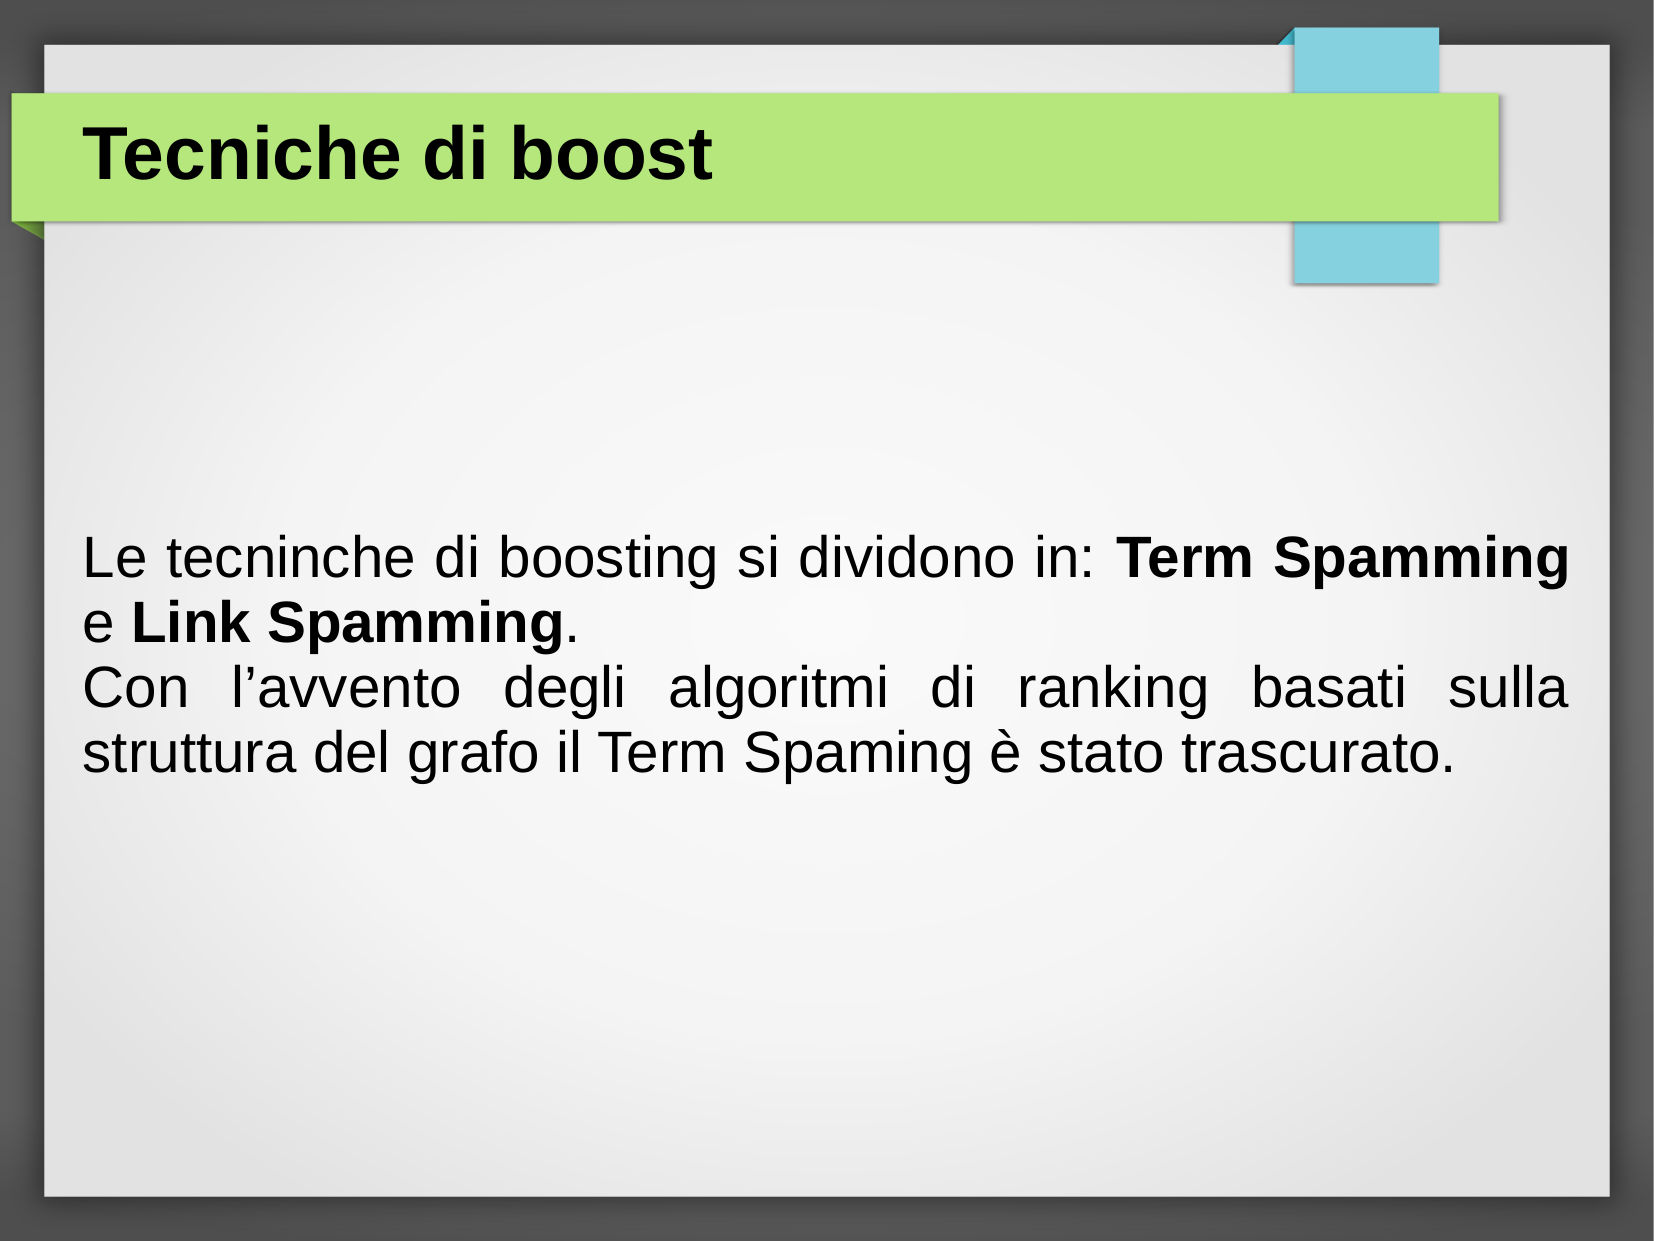

# Tecniche di boost
Le tecninche di boosting si dividono in: Term Spamming e Link Spamming.
Con l’avvento degli algoritmi di ranking basati sulla struttura del grafo il Term Spaming è stato trascurato.